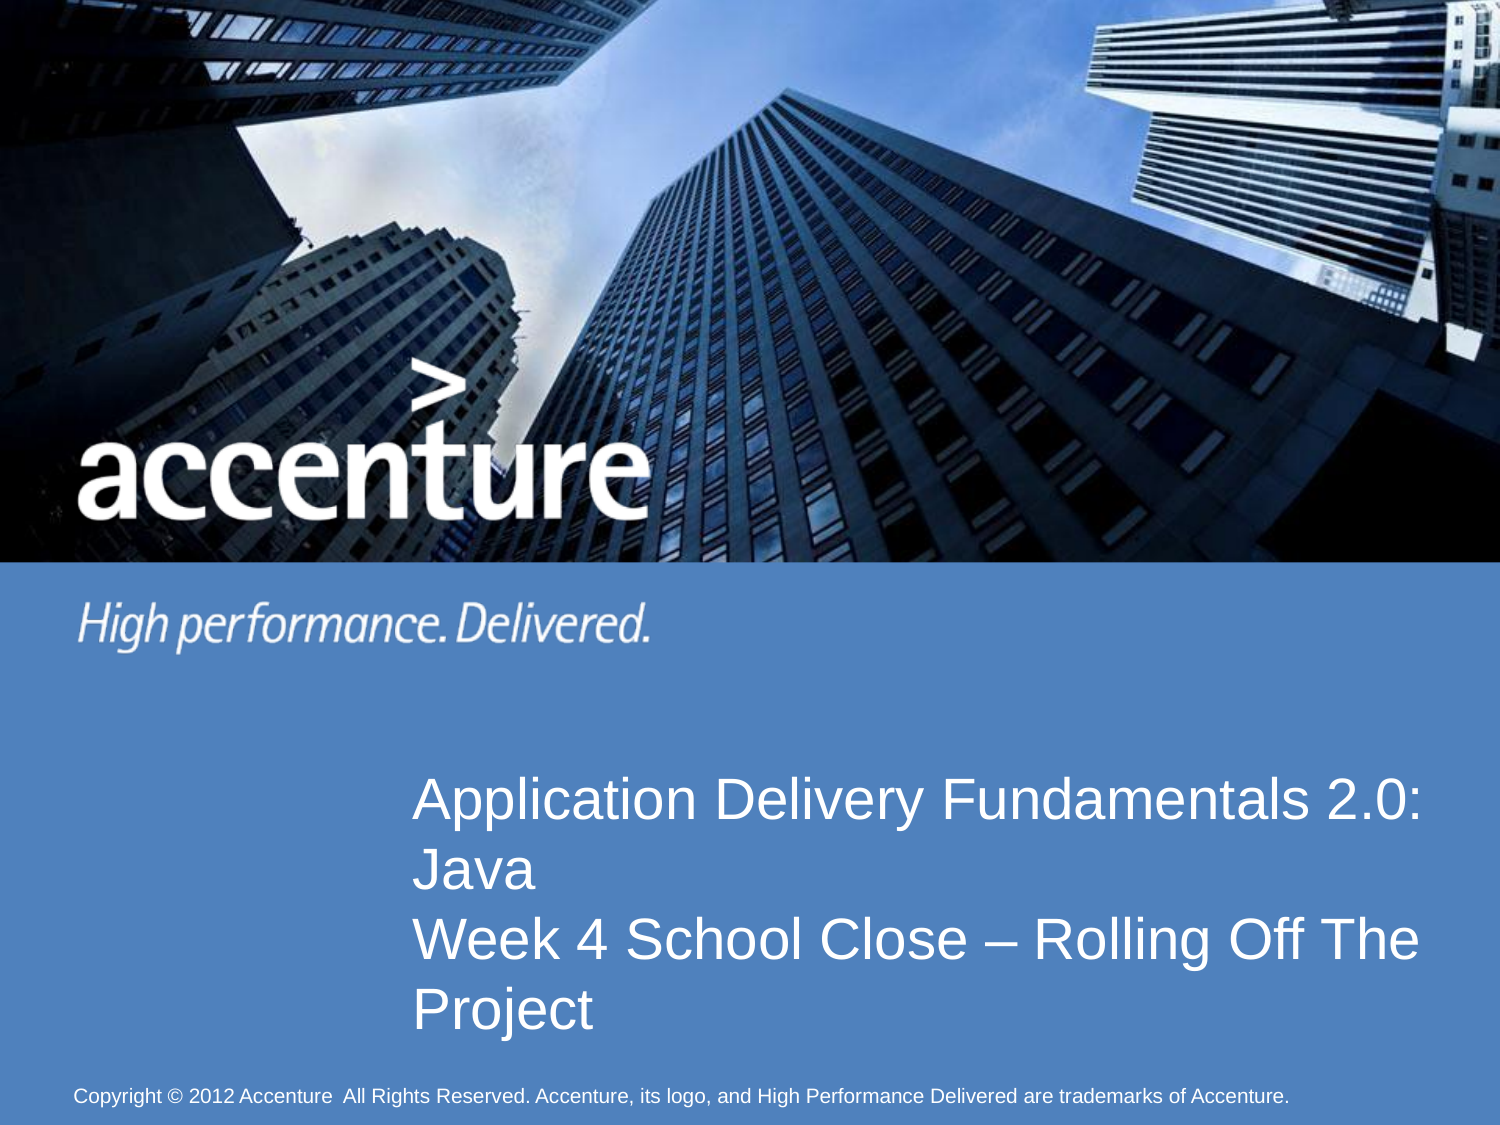

Application Delivery Fundamentals 2.0:
Java
Week 4 School Close – Rolling Off The Project